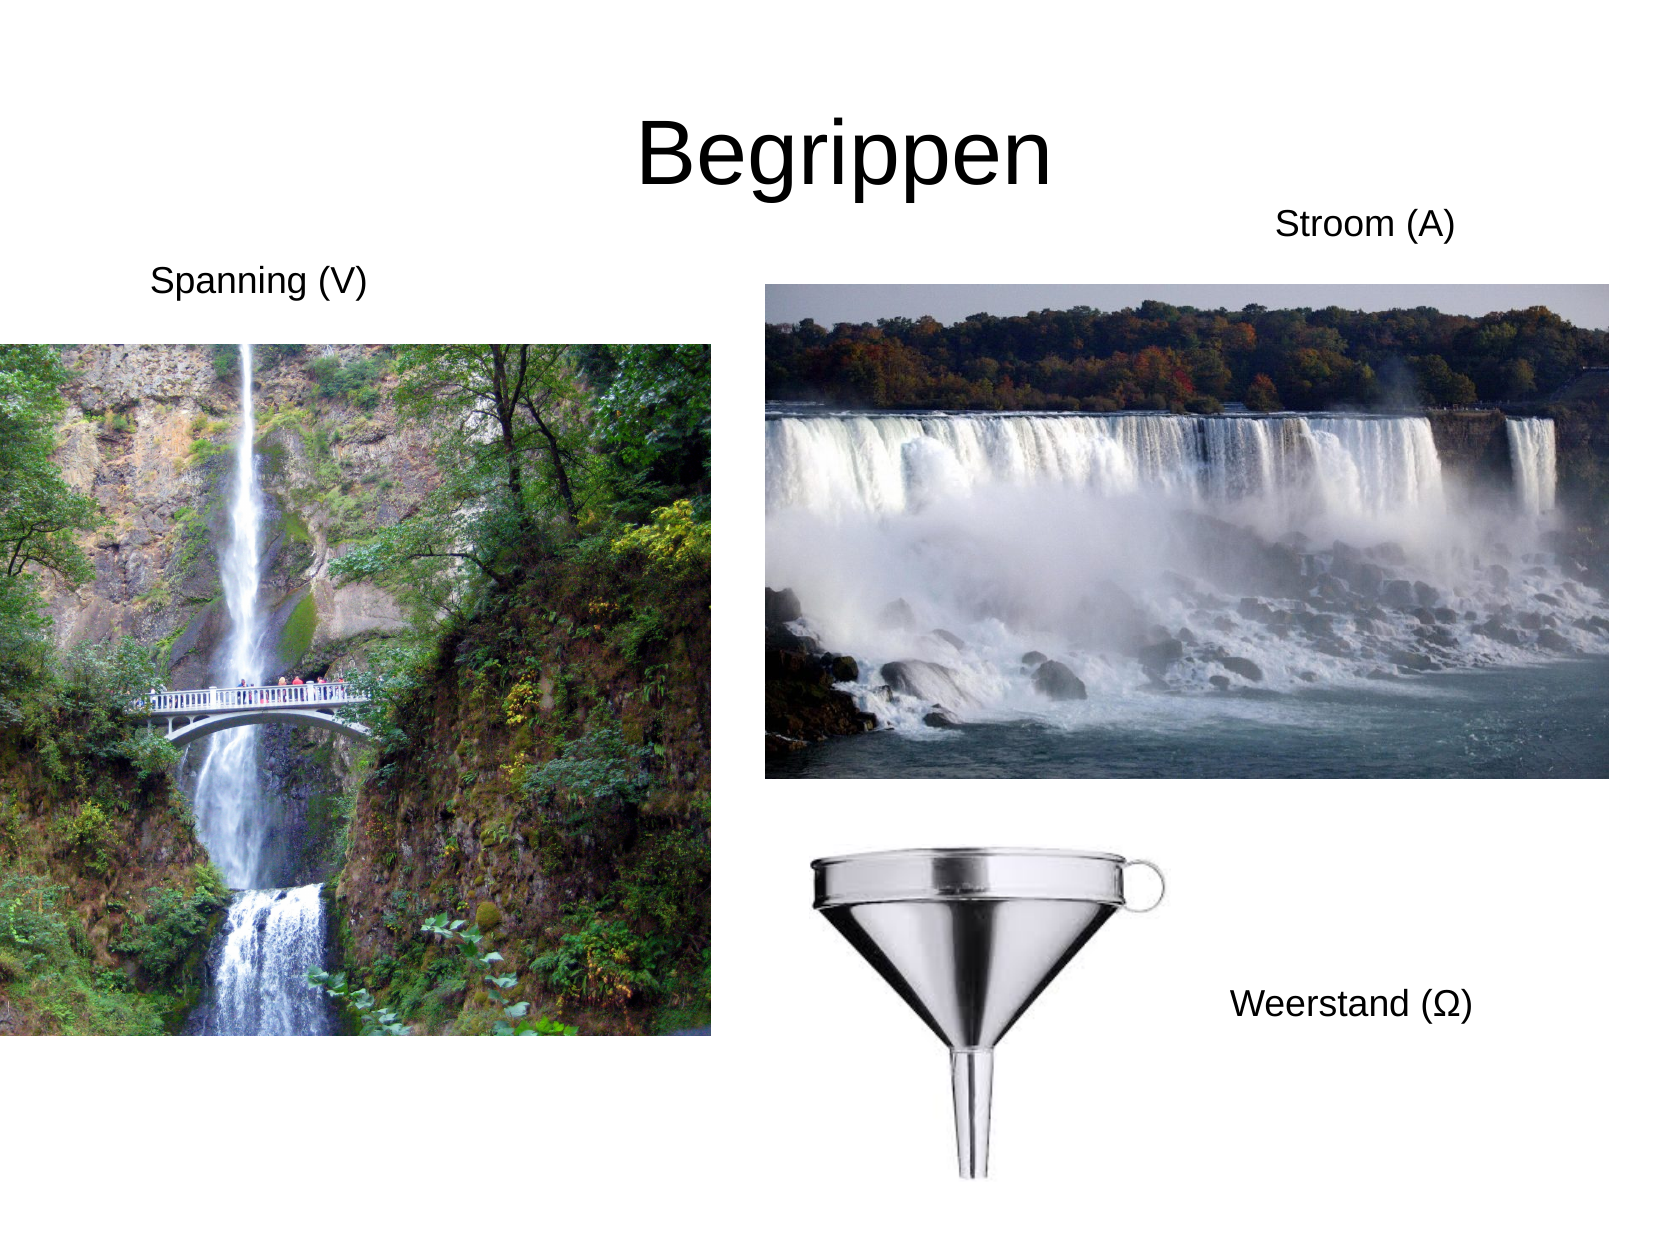

# Begrippen
Stroom (A)
Spanning (V)
Weerstand (Ω)